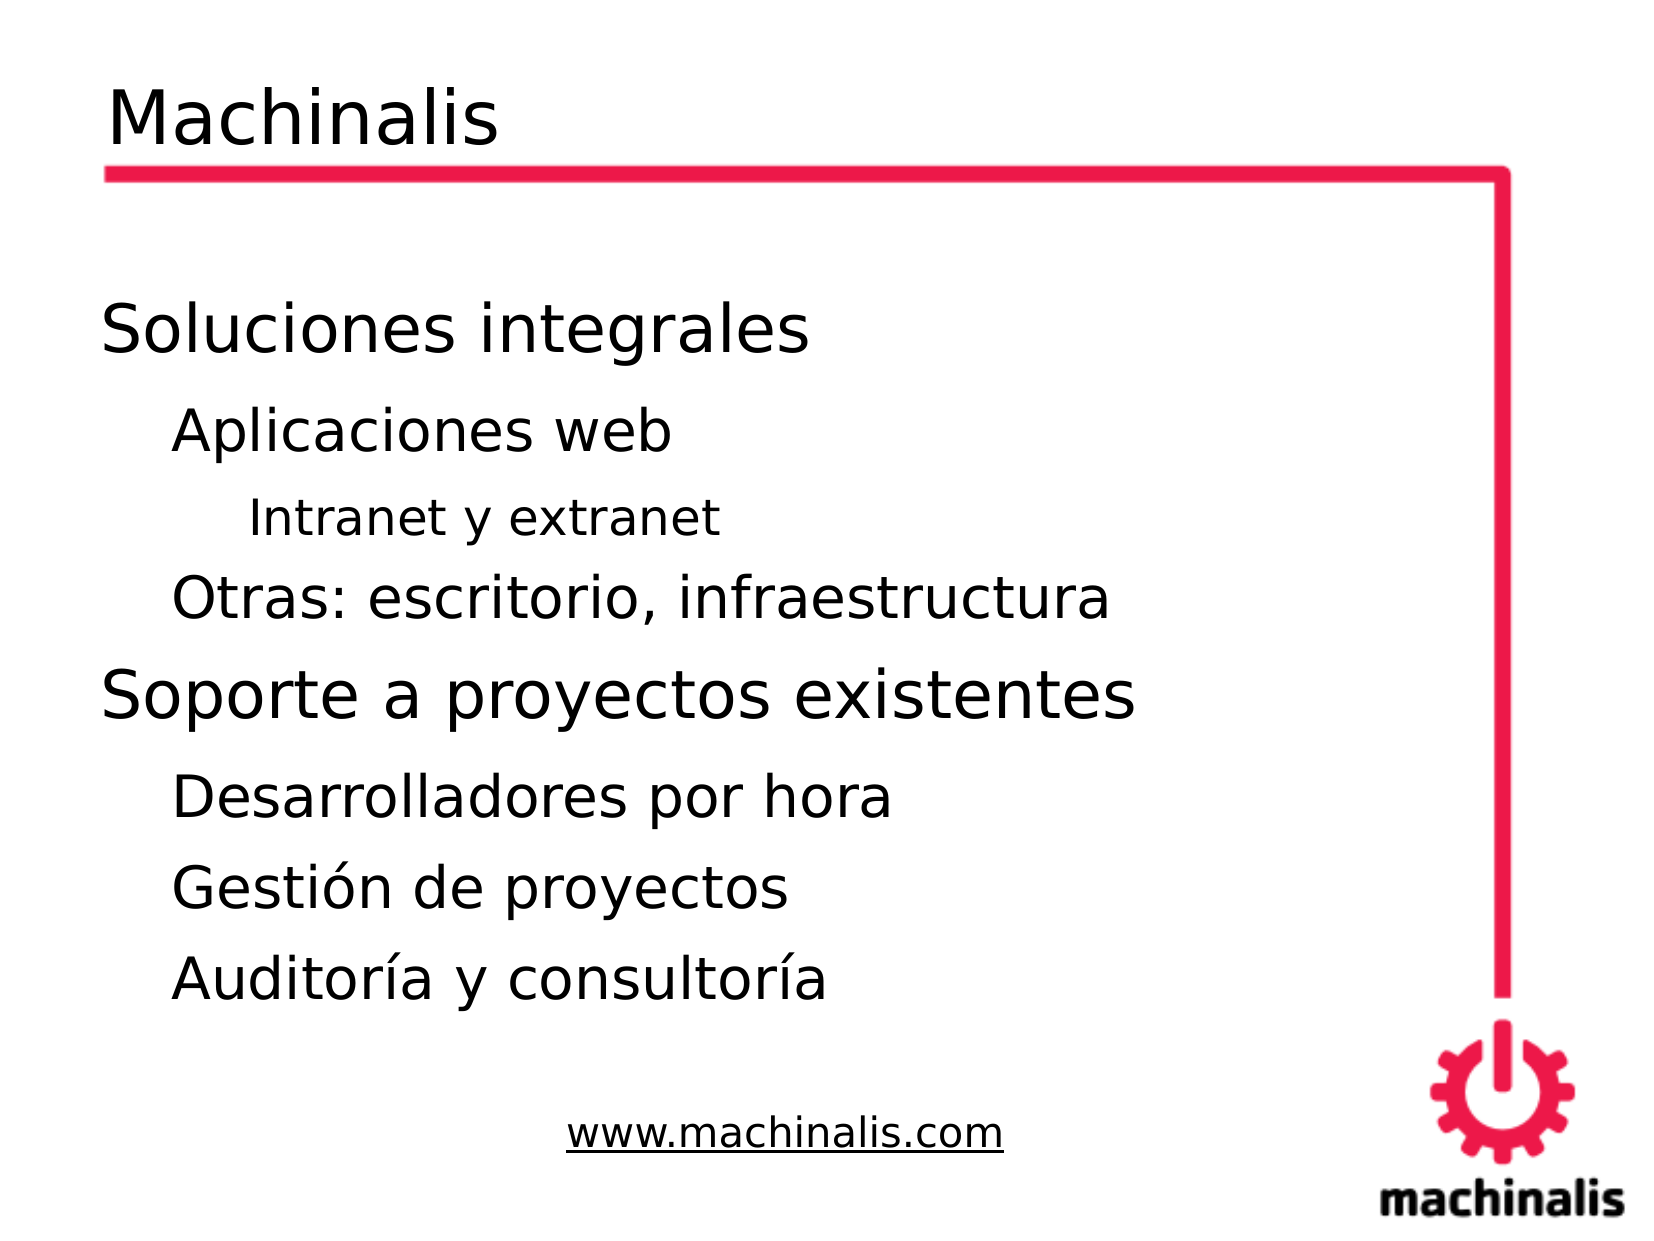

# Machinalis
Soluciones integrales
Aplicaciones web
Intranet y extranet
Otras: escritorio, infraestructura
Soporte a proyectos existentes
Desarrolladores por hora
Gestión de proyectos
Auditoría y consultoría
www.machinalis.com